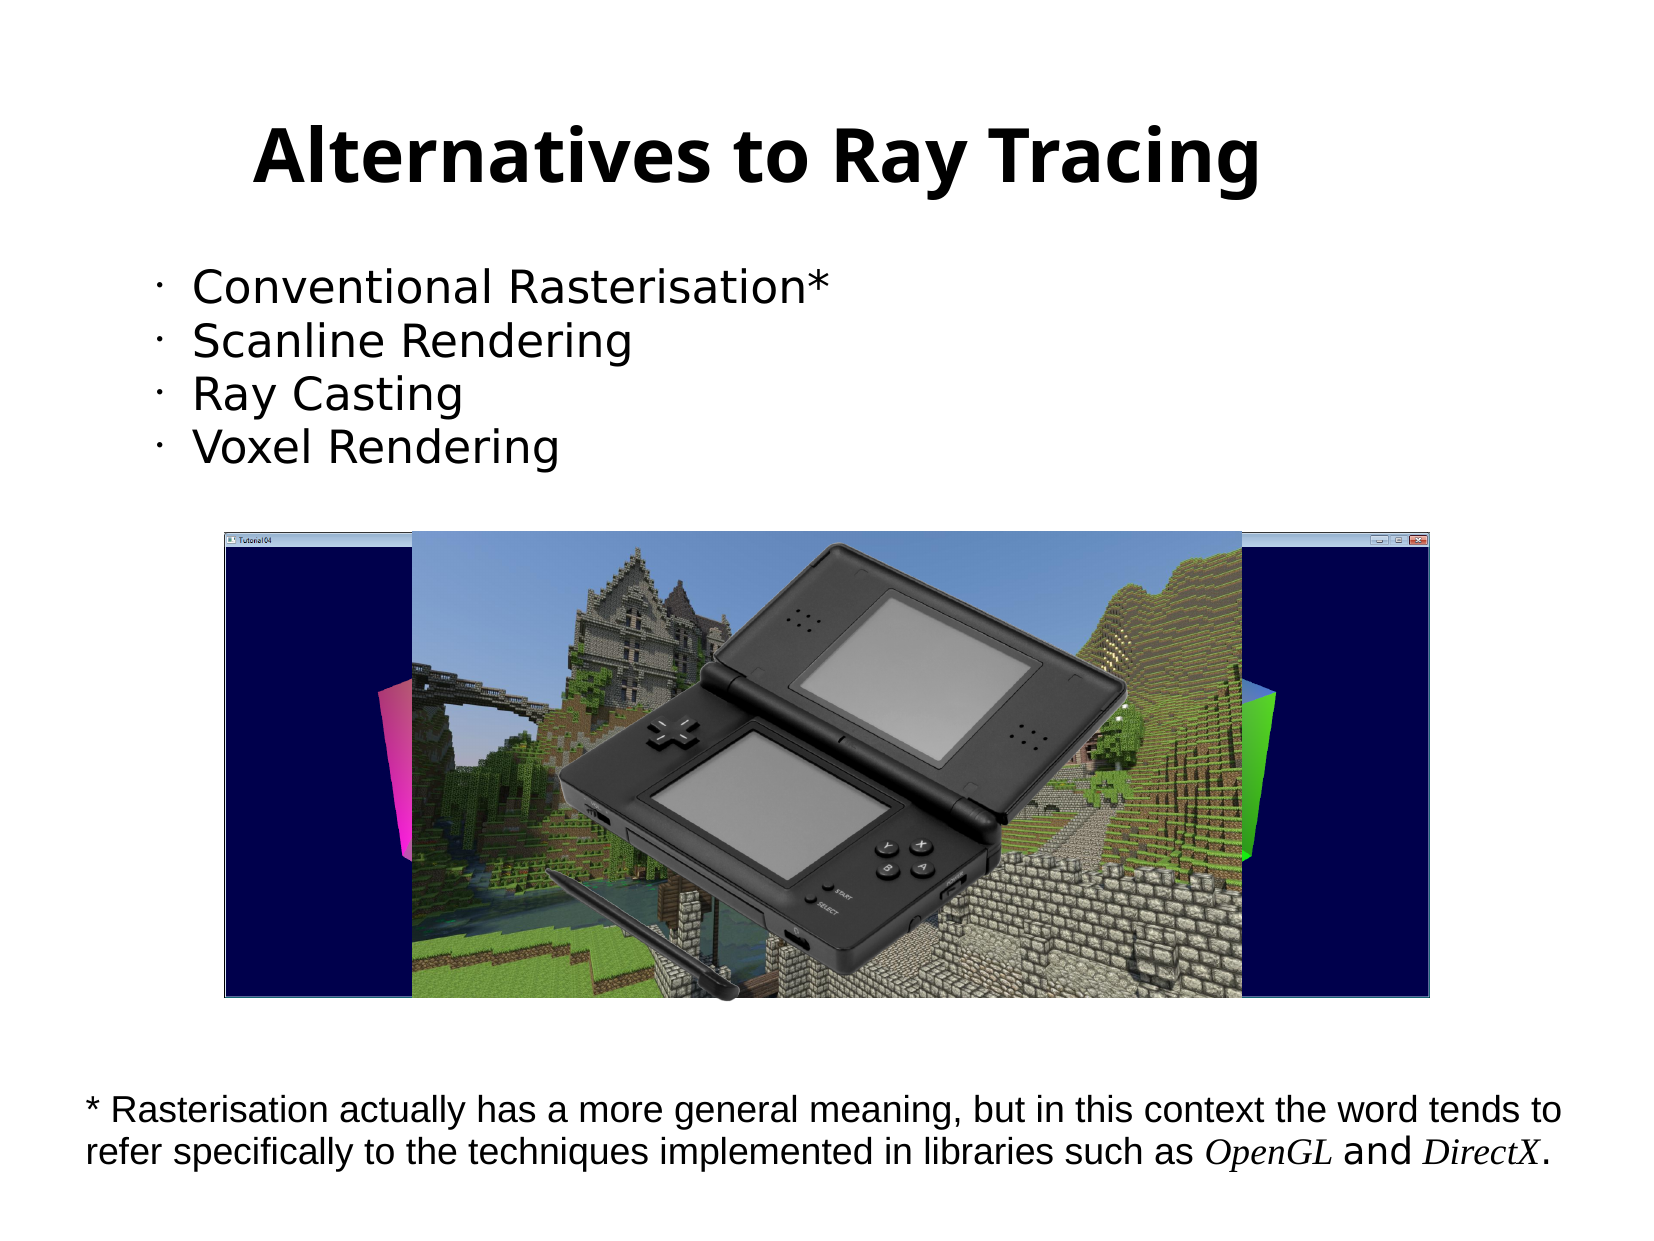

Alternatives to Ray Tracing
Conventional Rasterisation*
Scanline Rendering
Ray Casting
Voxel Rendering
* Rasterisation actually has a more general meaning, but in this context the word tends to refer specifically to the techniques implemented in libraries such as OpenGL and DirectX.